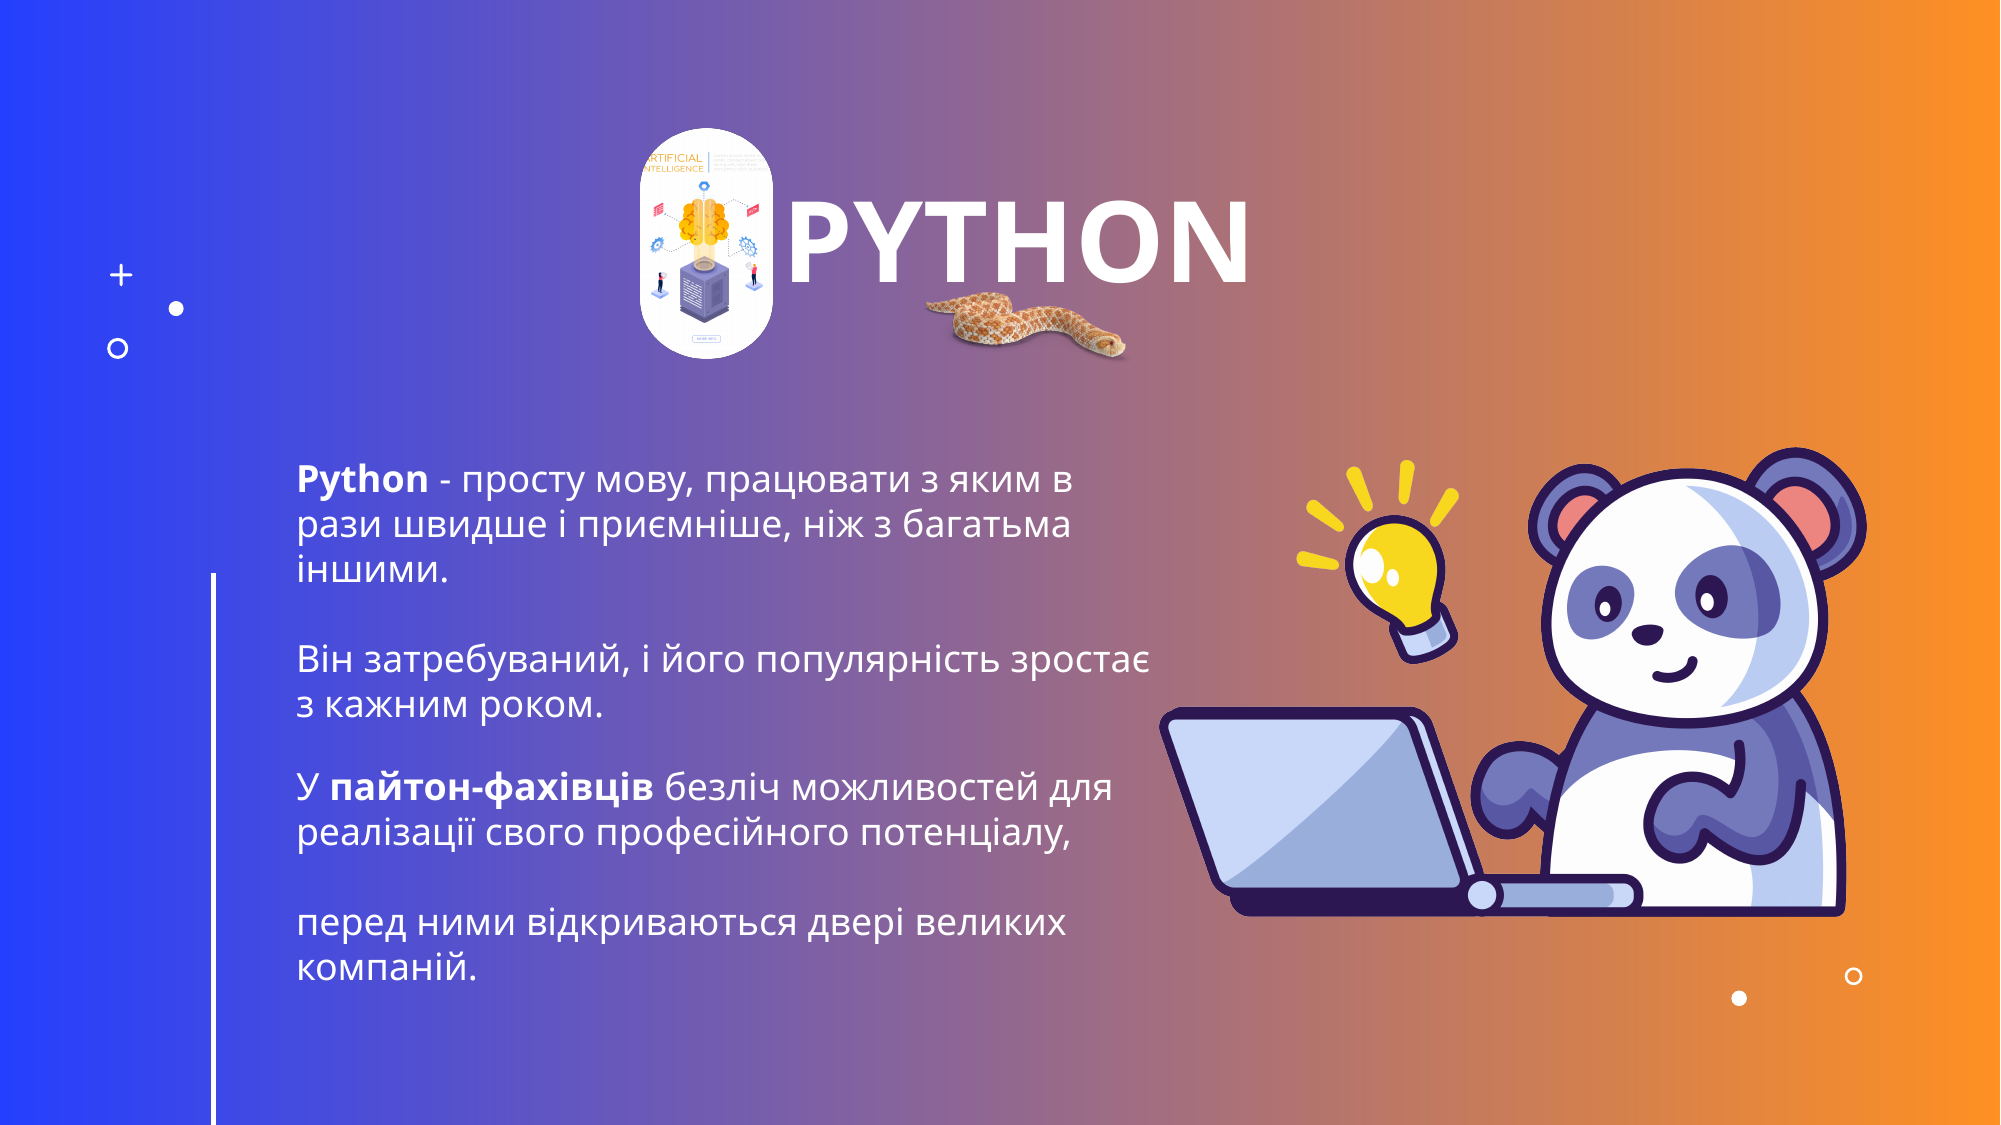

# Python
Python - просту мову, працювати з яким в рази швидше і приємніше, ніж з багатьма іншими.
Він затребуваний, і його популярність зростає з кажним роком.
У пайтон-фахівців безліч можливостей для реалізації свого професійного потенціалу,
перед ними відкриваються двері великих компаній.